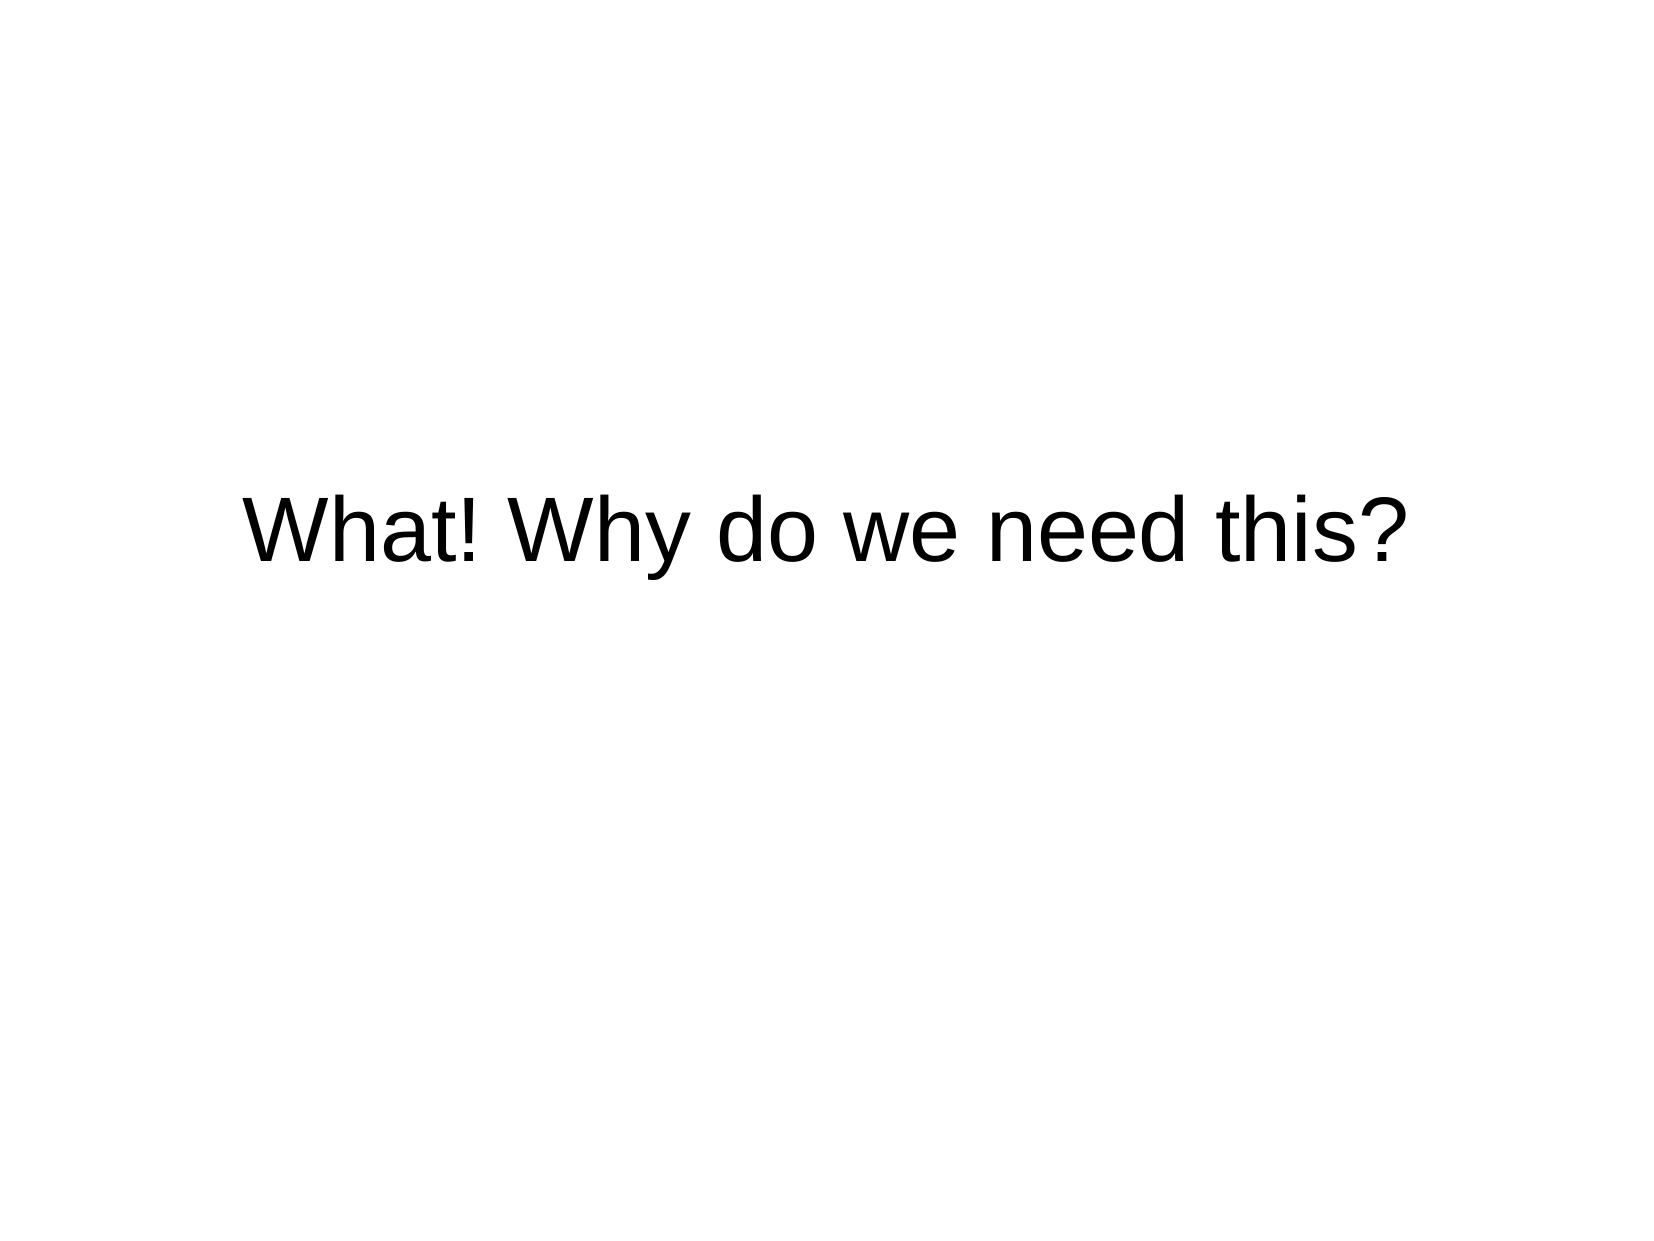

# What! Why do we need this?